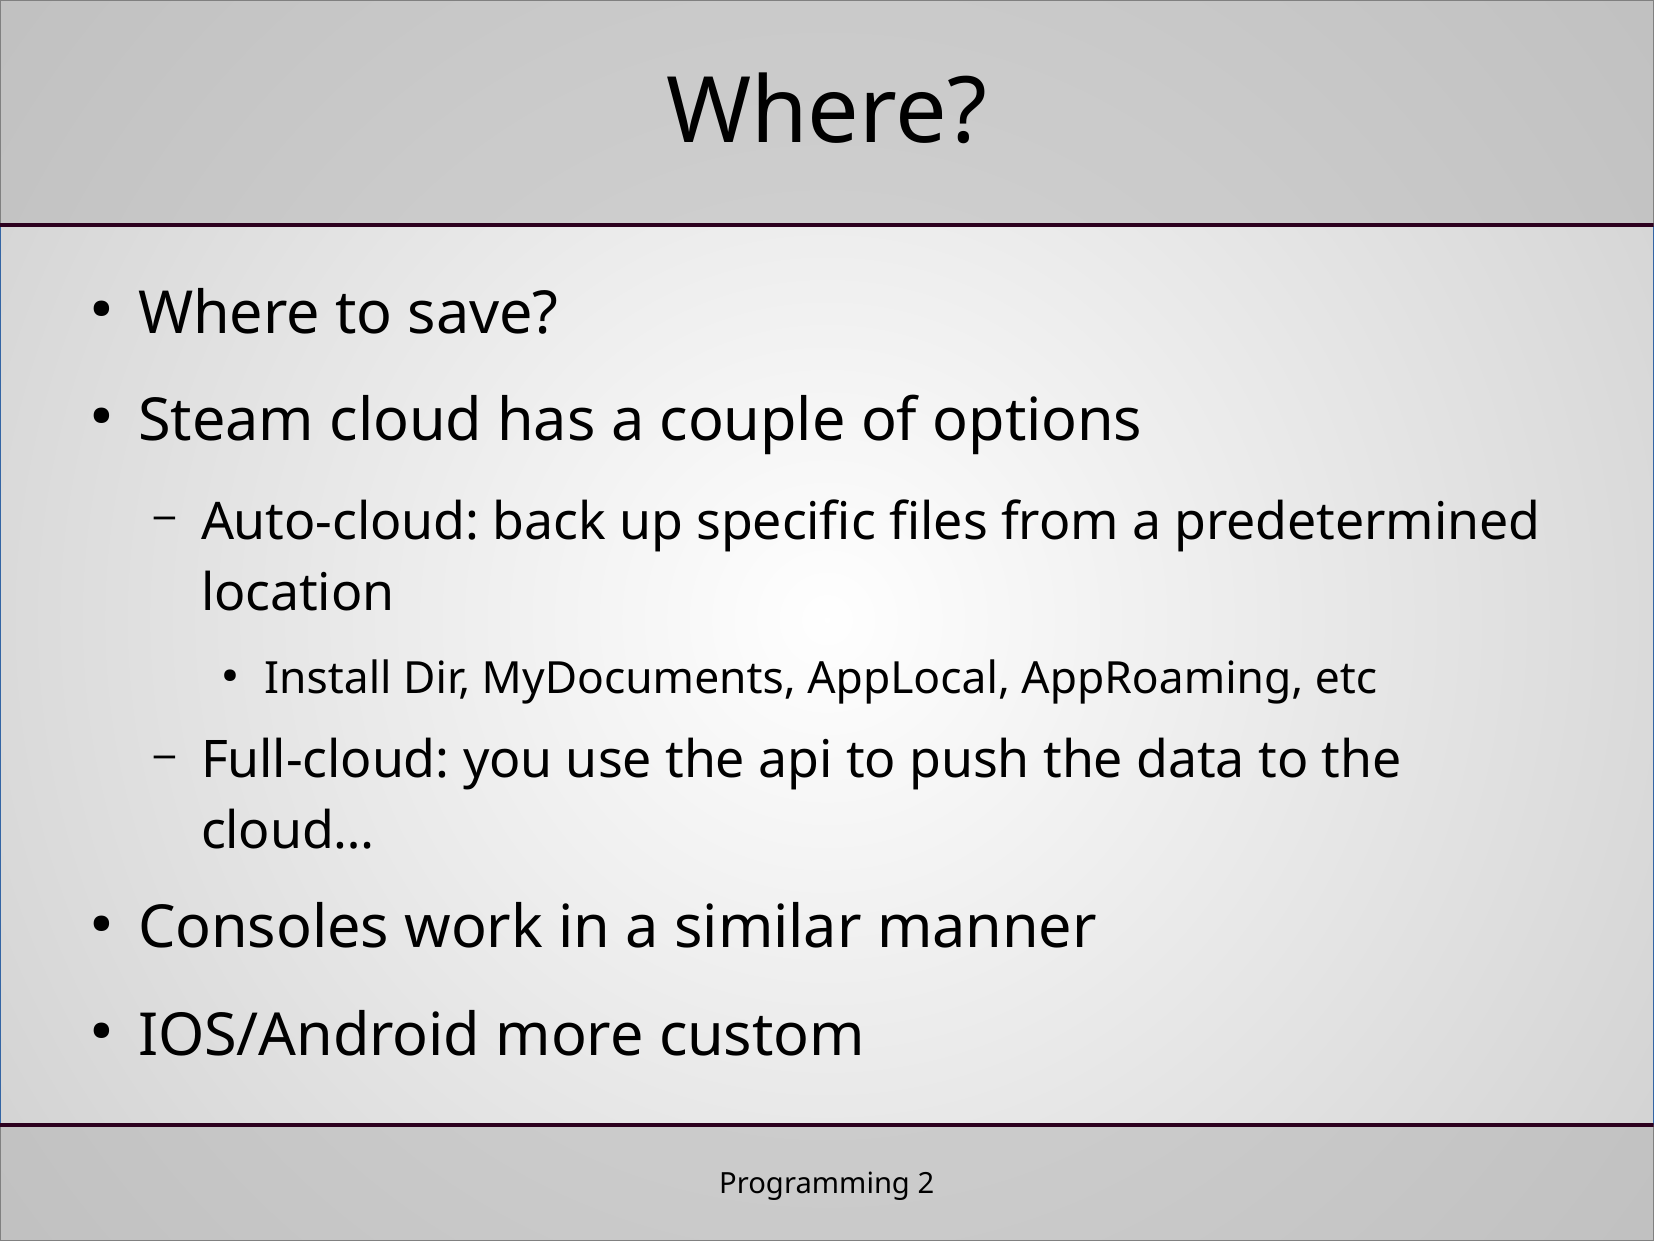

# Where?
Where to save?
Steam cloud has a couple of options
Auto-cloud: back up specific files from a predetermined location
Install Dir, MyDocuments, AppLocal, AppRoaming, etc
Full-cloud: you use the api to push the data to the cloud…
Consoles work in a similar manner
IOS/Android more custom